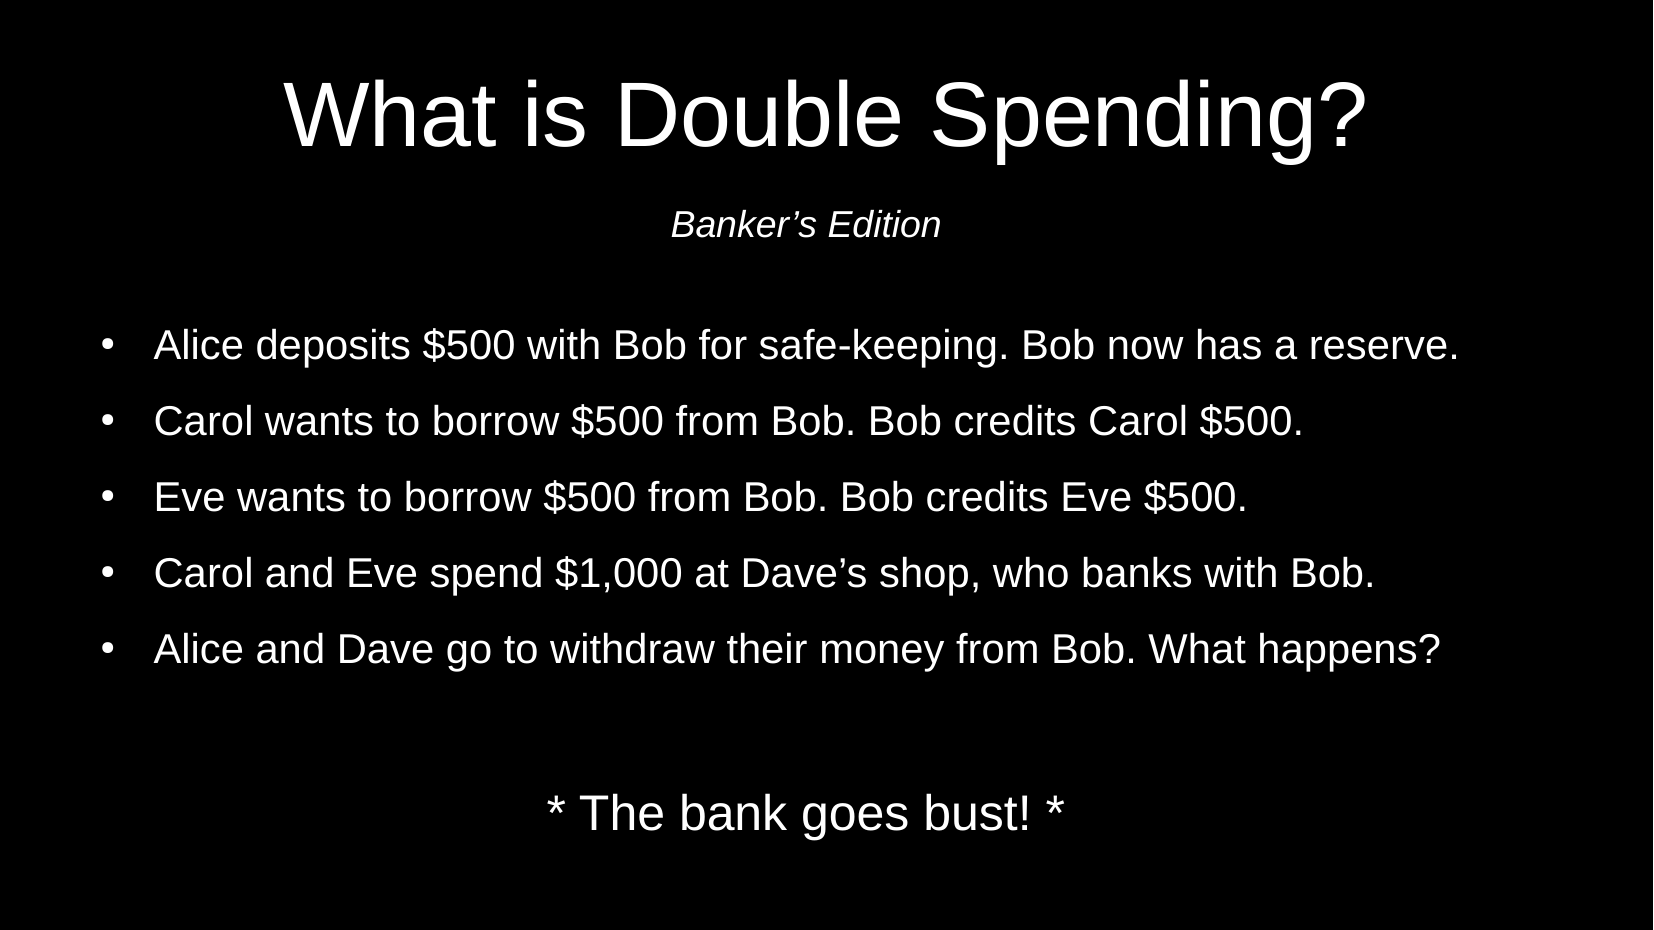

# What is Double Spending?
Banker’s Edition
Alice deposits $500 with Bob for safe-keeping. Bob now has a reserve.
Carol wants to borrow $500 from Bob. Bob credits Carol $500.
Eve wants to borrow $500 from Bob. Bob credits Eve $500.
Carol and Eve spend $1,000 at Dave’s shop, who banks with Bob.
Alice and Dave go to withdraw their money from Bob. What happens?
* The bank goes bust! *